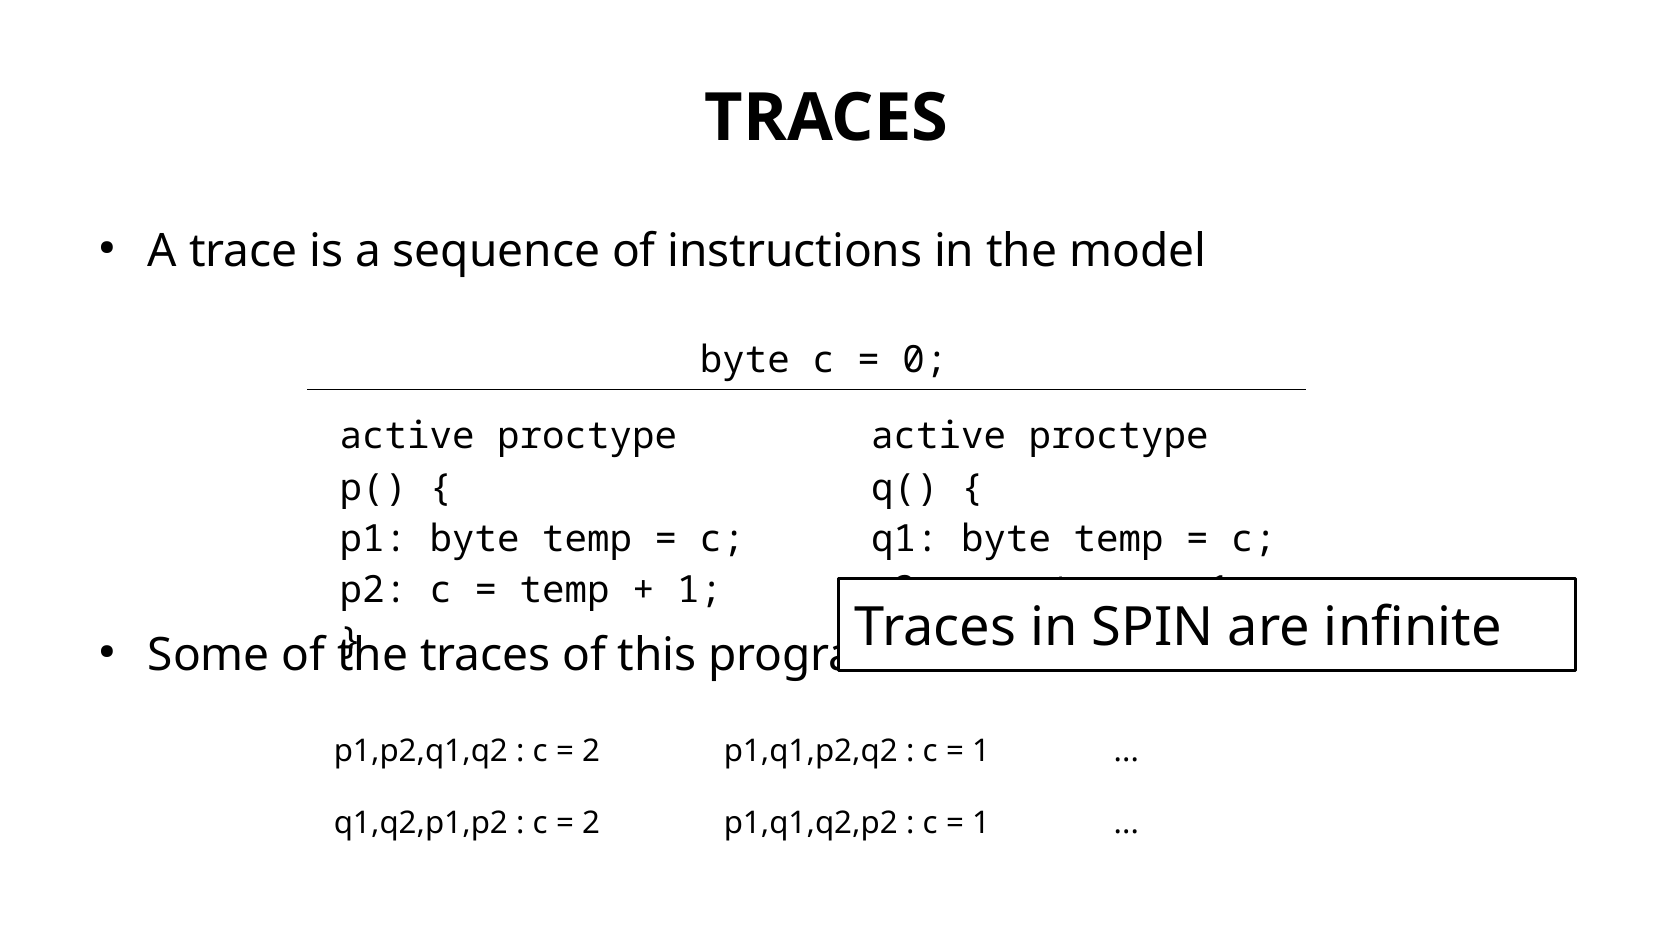

# TRACES
A trace is a sequence of instructions in the model
Some of the traces of this program
byte c = 0;
active proctype p() {
p1: byte temp = c;
p2: c = temp + 1;
}
active proctype q() {
q1: byte temp = c;
q2: c = temp + 1;
}
Traces in SPIN are infinite
p1,p2,q1,q2 : c = 2 p1,q1,p2,q2 : c = 1 ...
q1,q2,p1,p2 : c = 2 p1,q1,q2,p2 : c = 1 ...